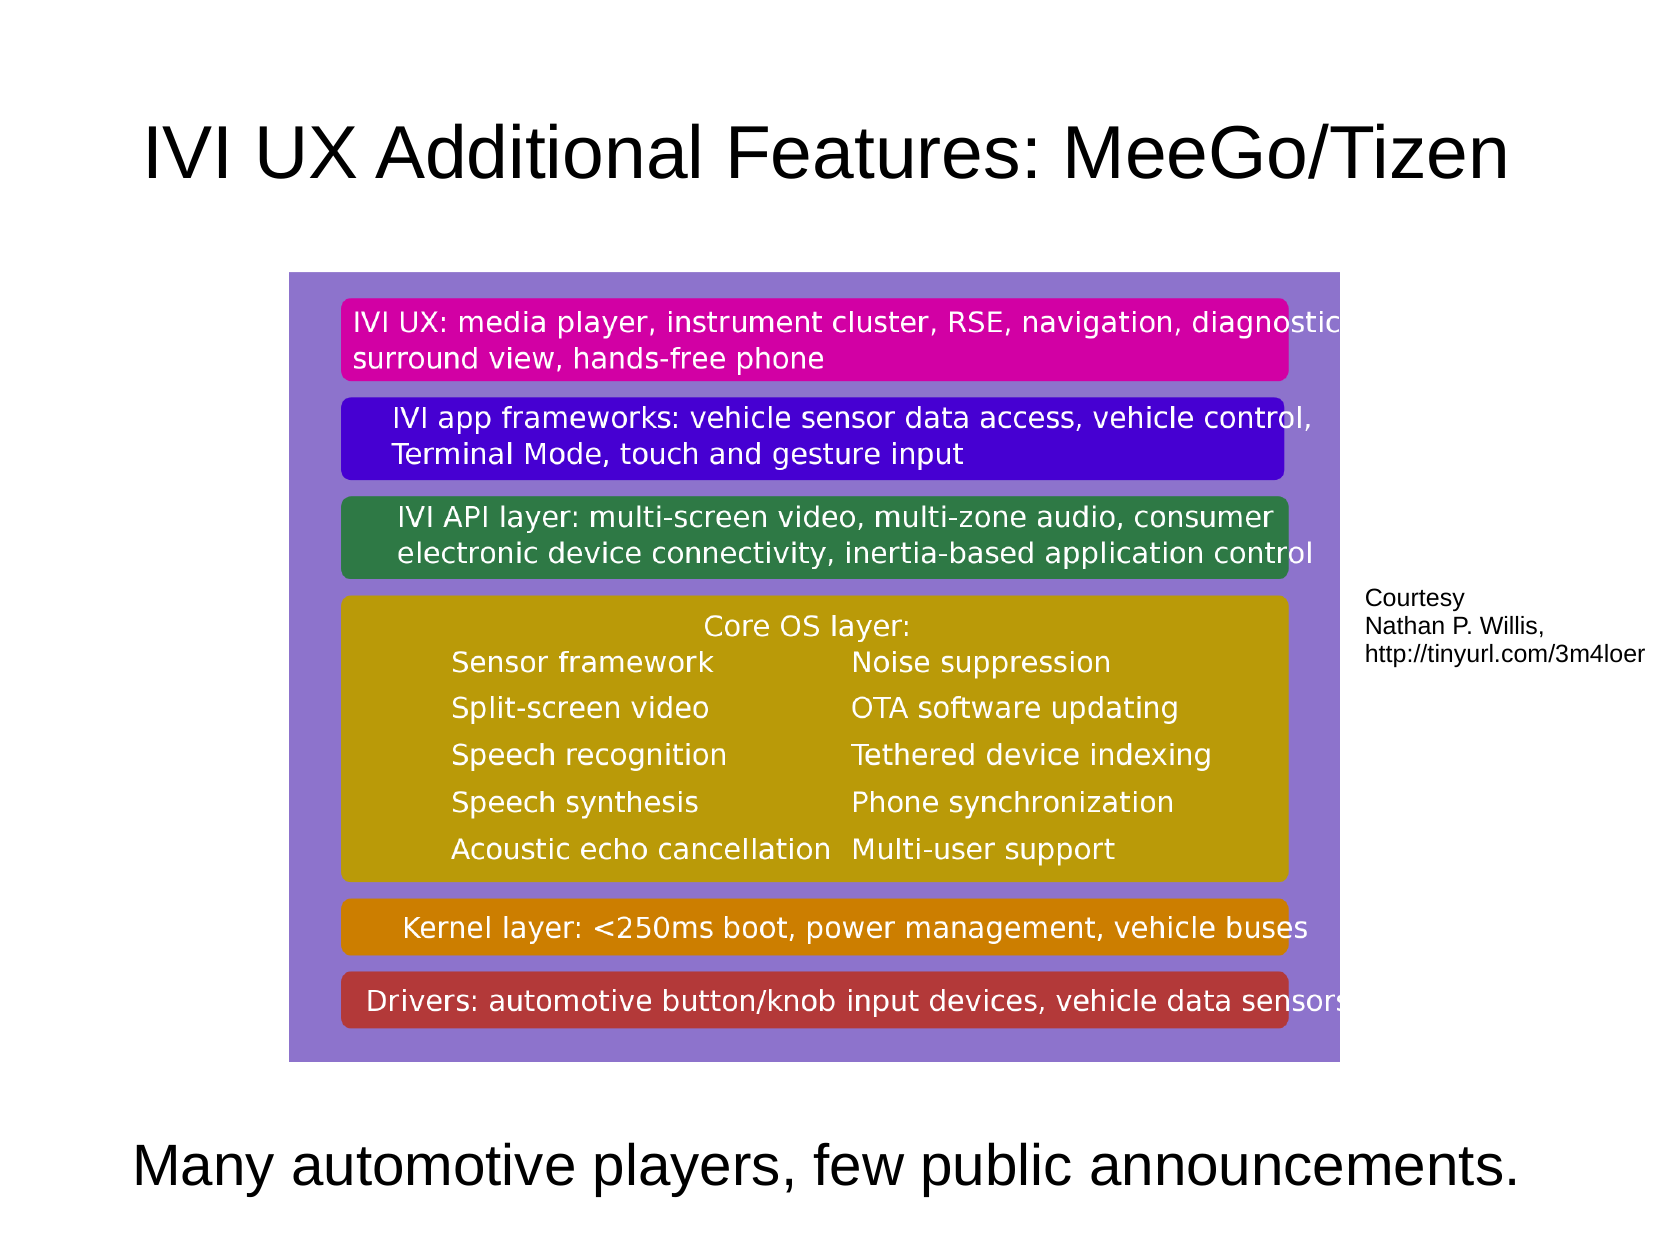

# IVI UX Additional Features: MeeGo/Tizen
Courtesy
Nathan P. Willis,
http://tinyurl.com/3m4loer
Many automotive players, few public announcements.